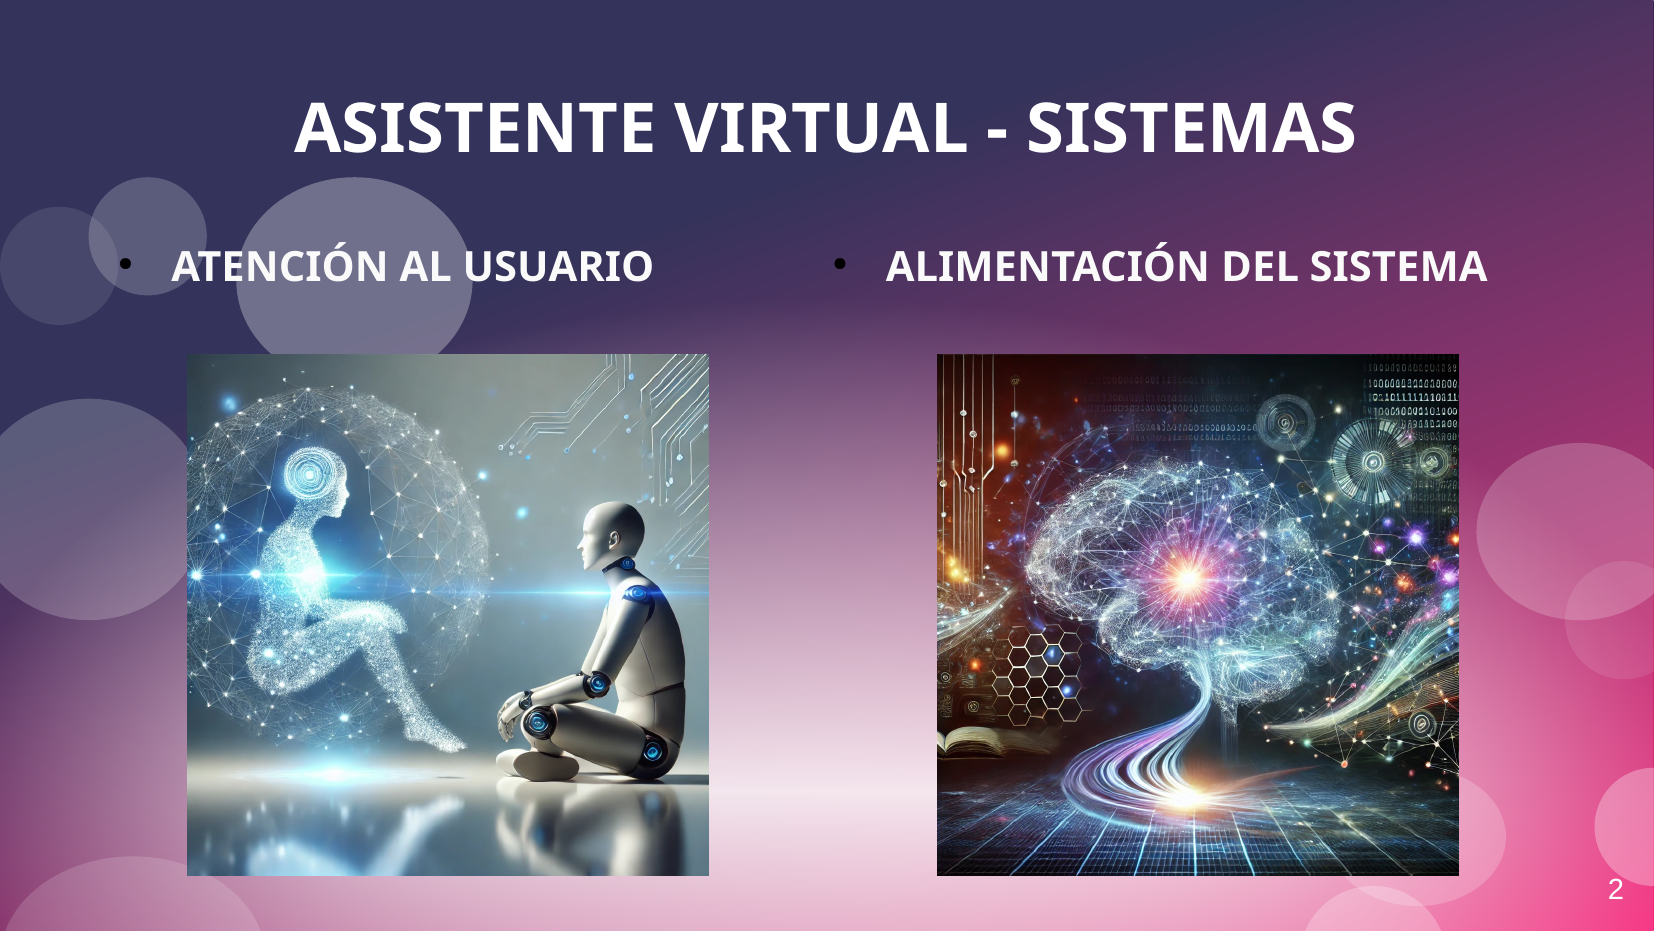

# ASISTENTE VIRTUAL - SISTEMAS
ATENCIÓN AL USUARIO
ALIMENTACIÓN DEL SISTEMA